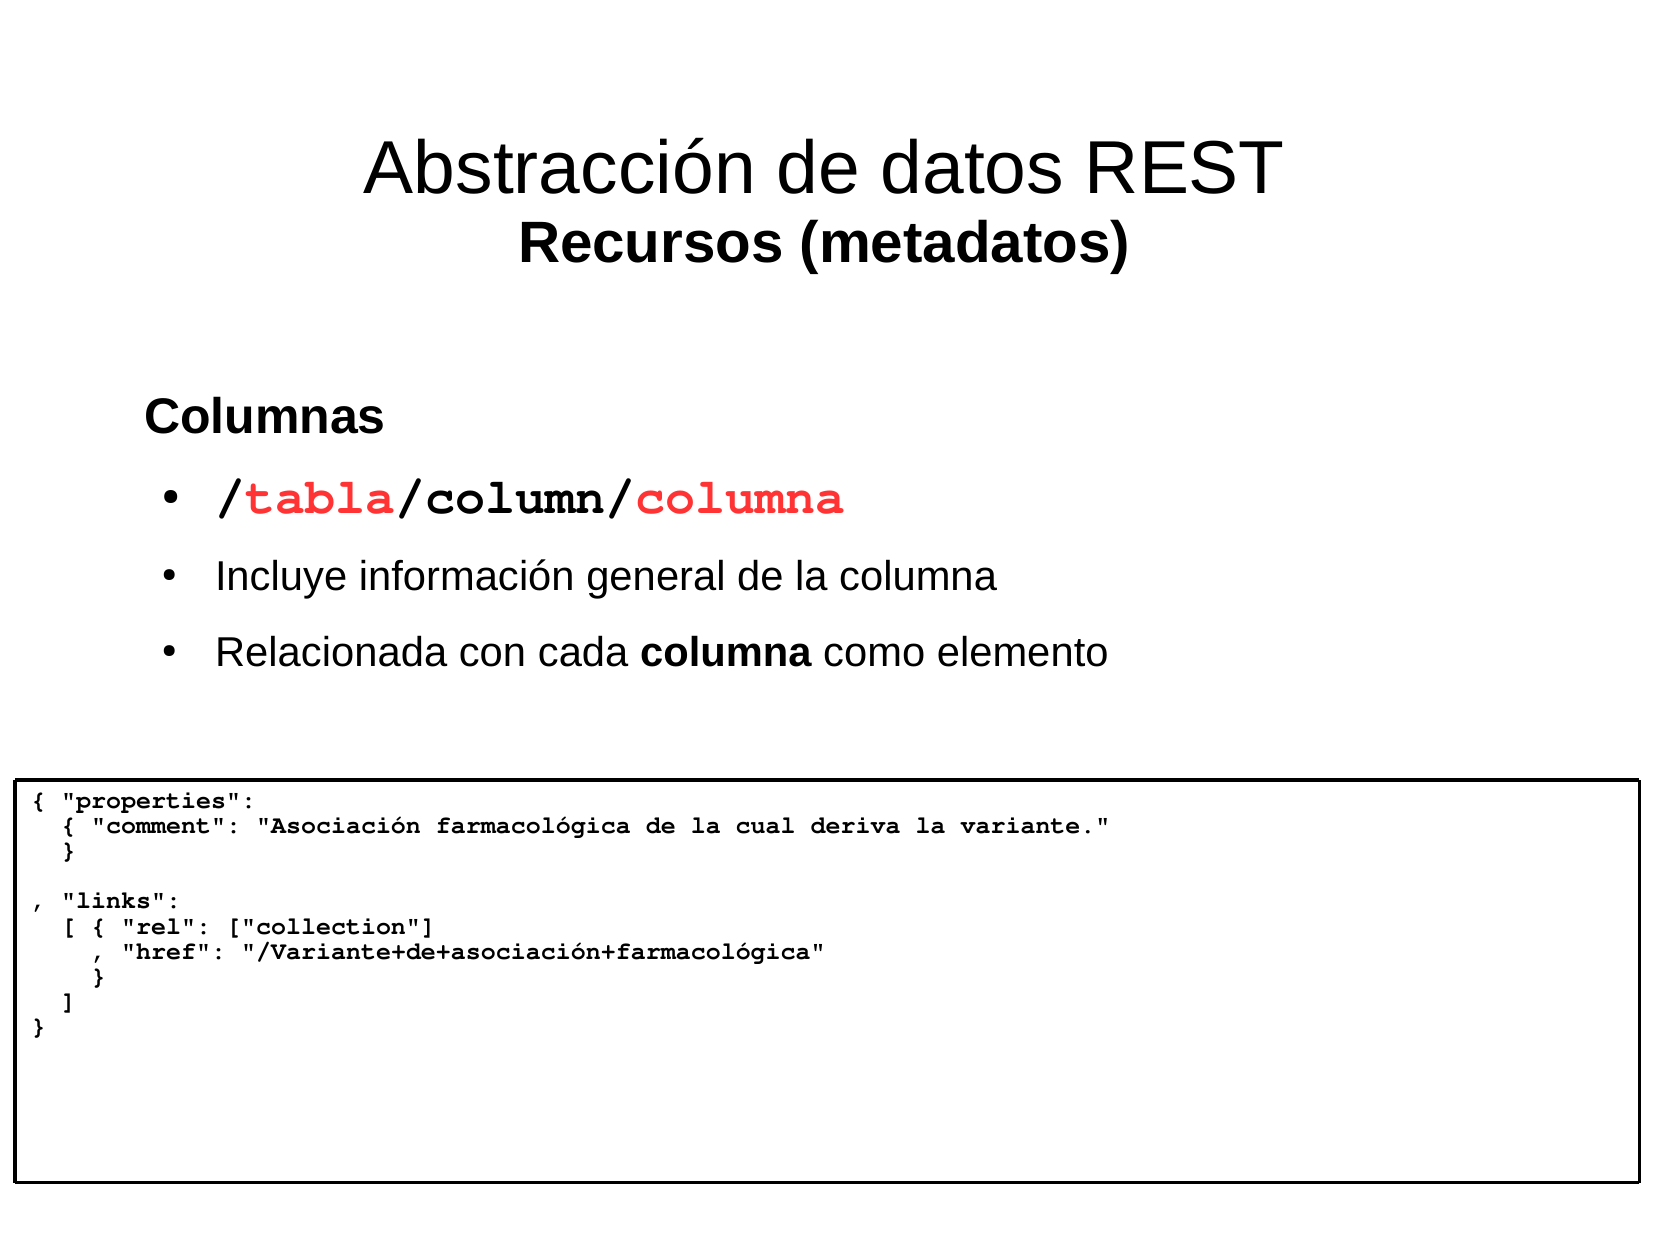

# Abstracción de datos REST Recursos (metadatos)
Columnas
/tabla/column/columna
Incluye información general de la columna
Relacionada con cada columna como elemento
{ "properties":
 { "comment": "Asociación farmacológica de la cual deriva la variante."
 }
, "links":
 [ { "rel": ["collection"]
 , "href": "/Variante+de+asociación+farmacológica"
 }
 ]
}